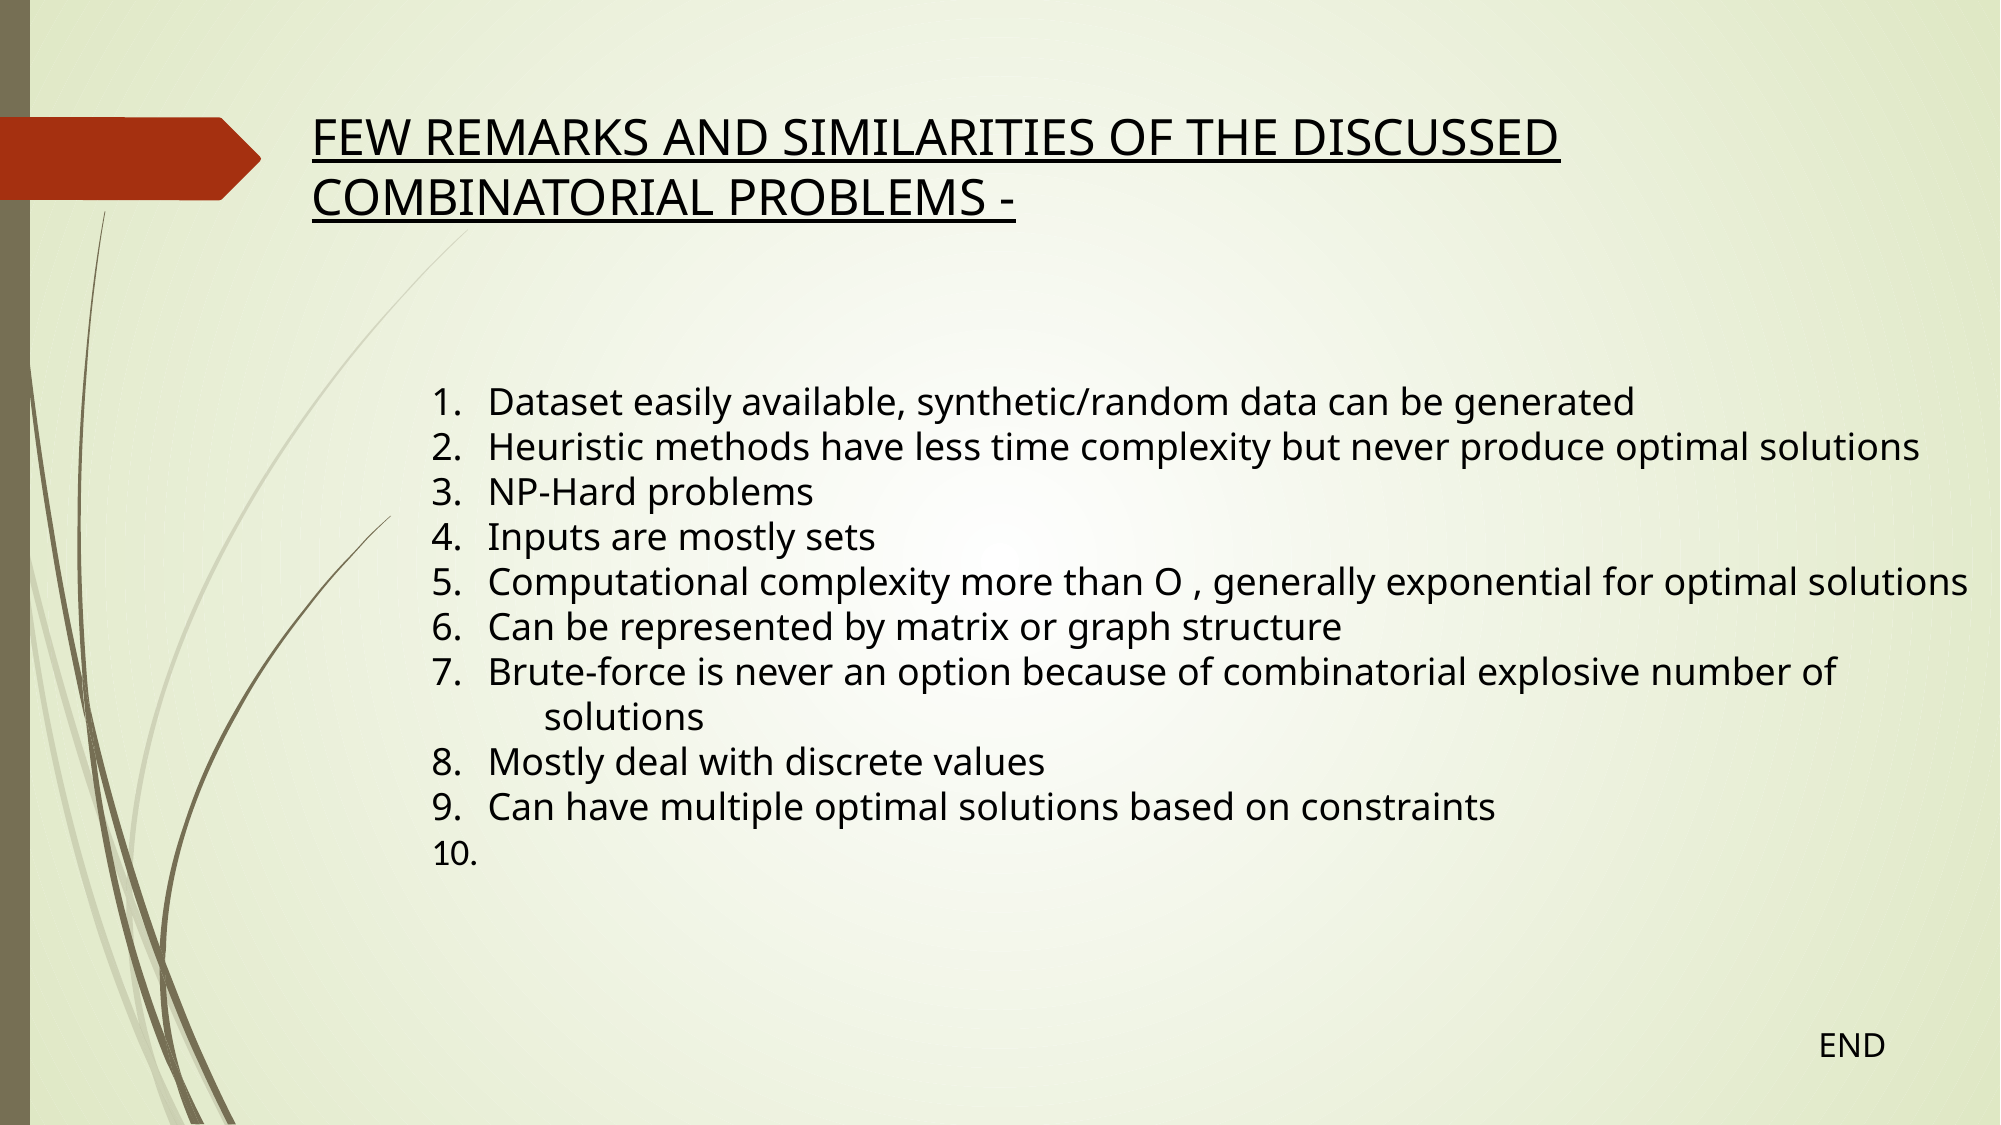

FEW REMARKS AND SIMILARITIES OF THE DISCUSSED COMBINATORIAL PROBLEMS -
Dataset easily available, synthetic/random data can be generated
Heuristic methods have less time complexity but never produce optimal solutions
NP-Hard problems
Inputs are mostly sets
Computational complexity more than O , generally exponential for optimal solutions
Can be represented by matrix or graph structure
Brute-force is never an option because of combinatorial explosive number of solutions
Mostly deal with discrete values
Can have multiple optimal solutions based on constraints
END